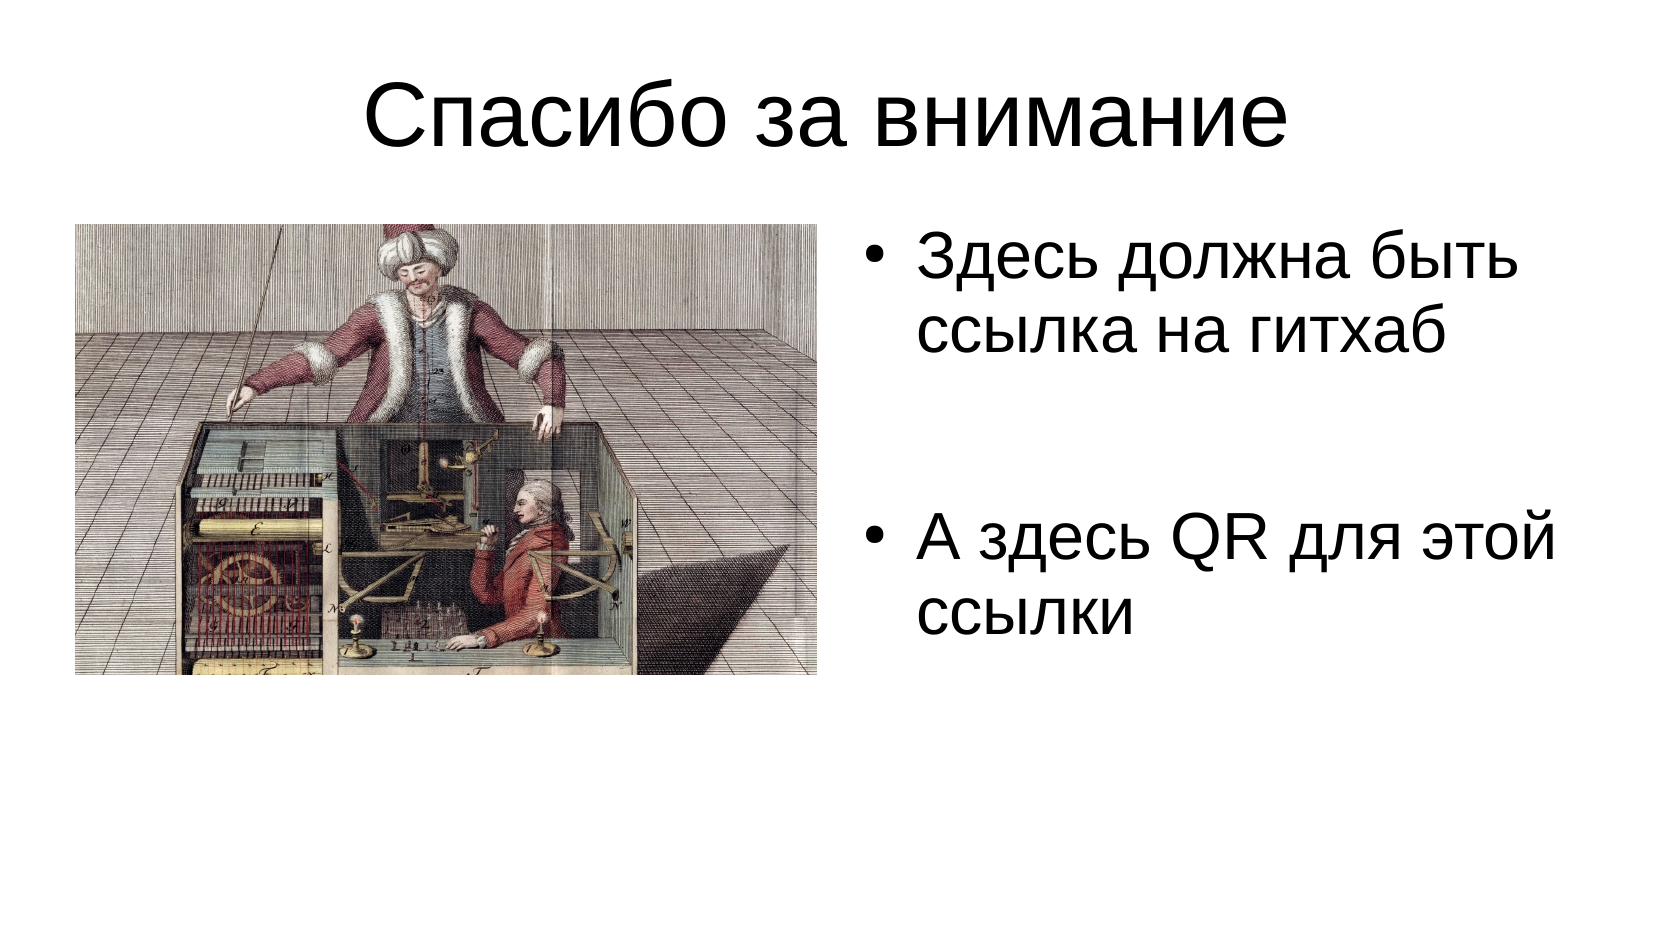

# Спасибо за внимание
Здесь должна быть ссылка на гитхаб
А здесь QR для этой ссылки